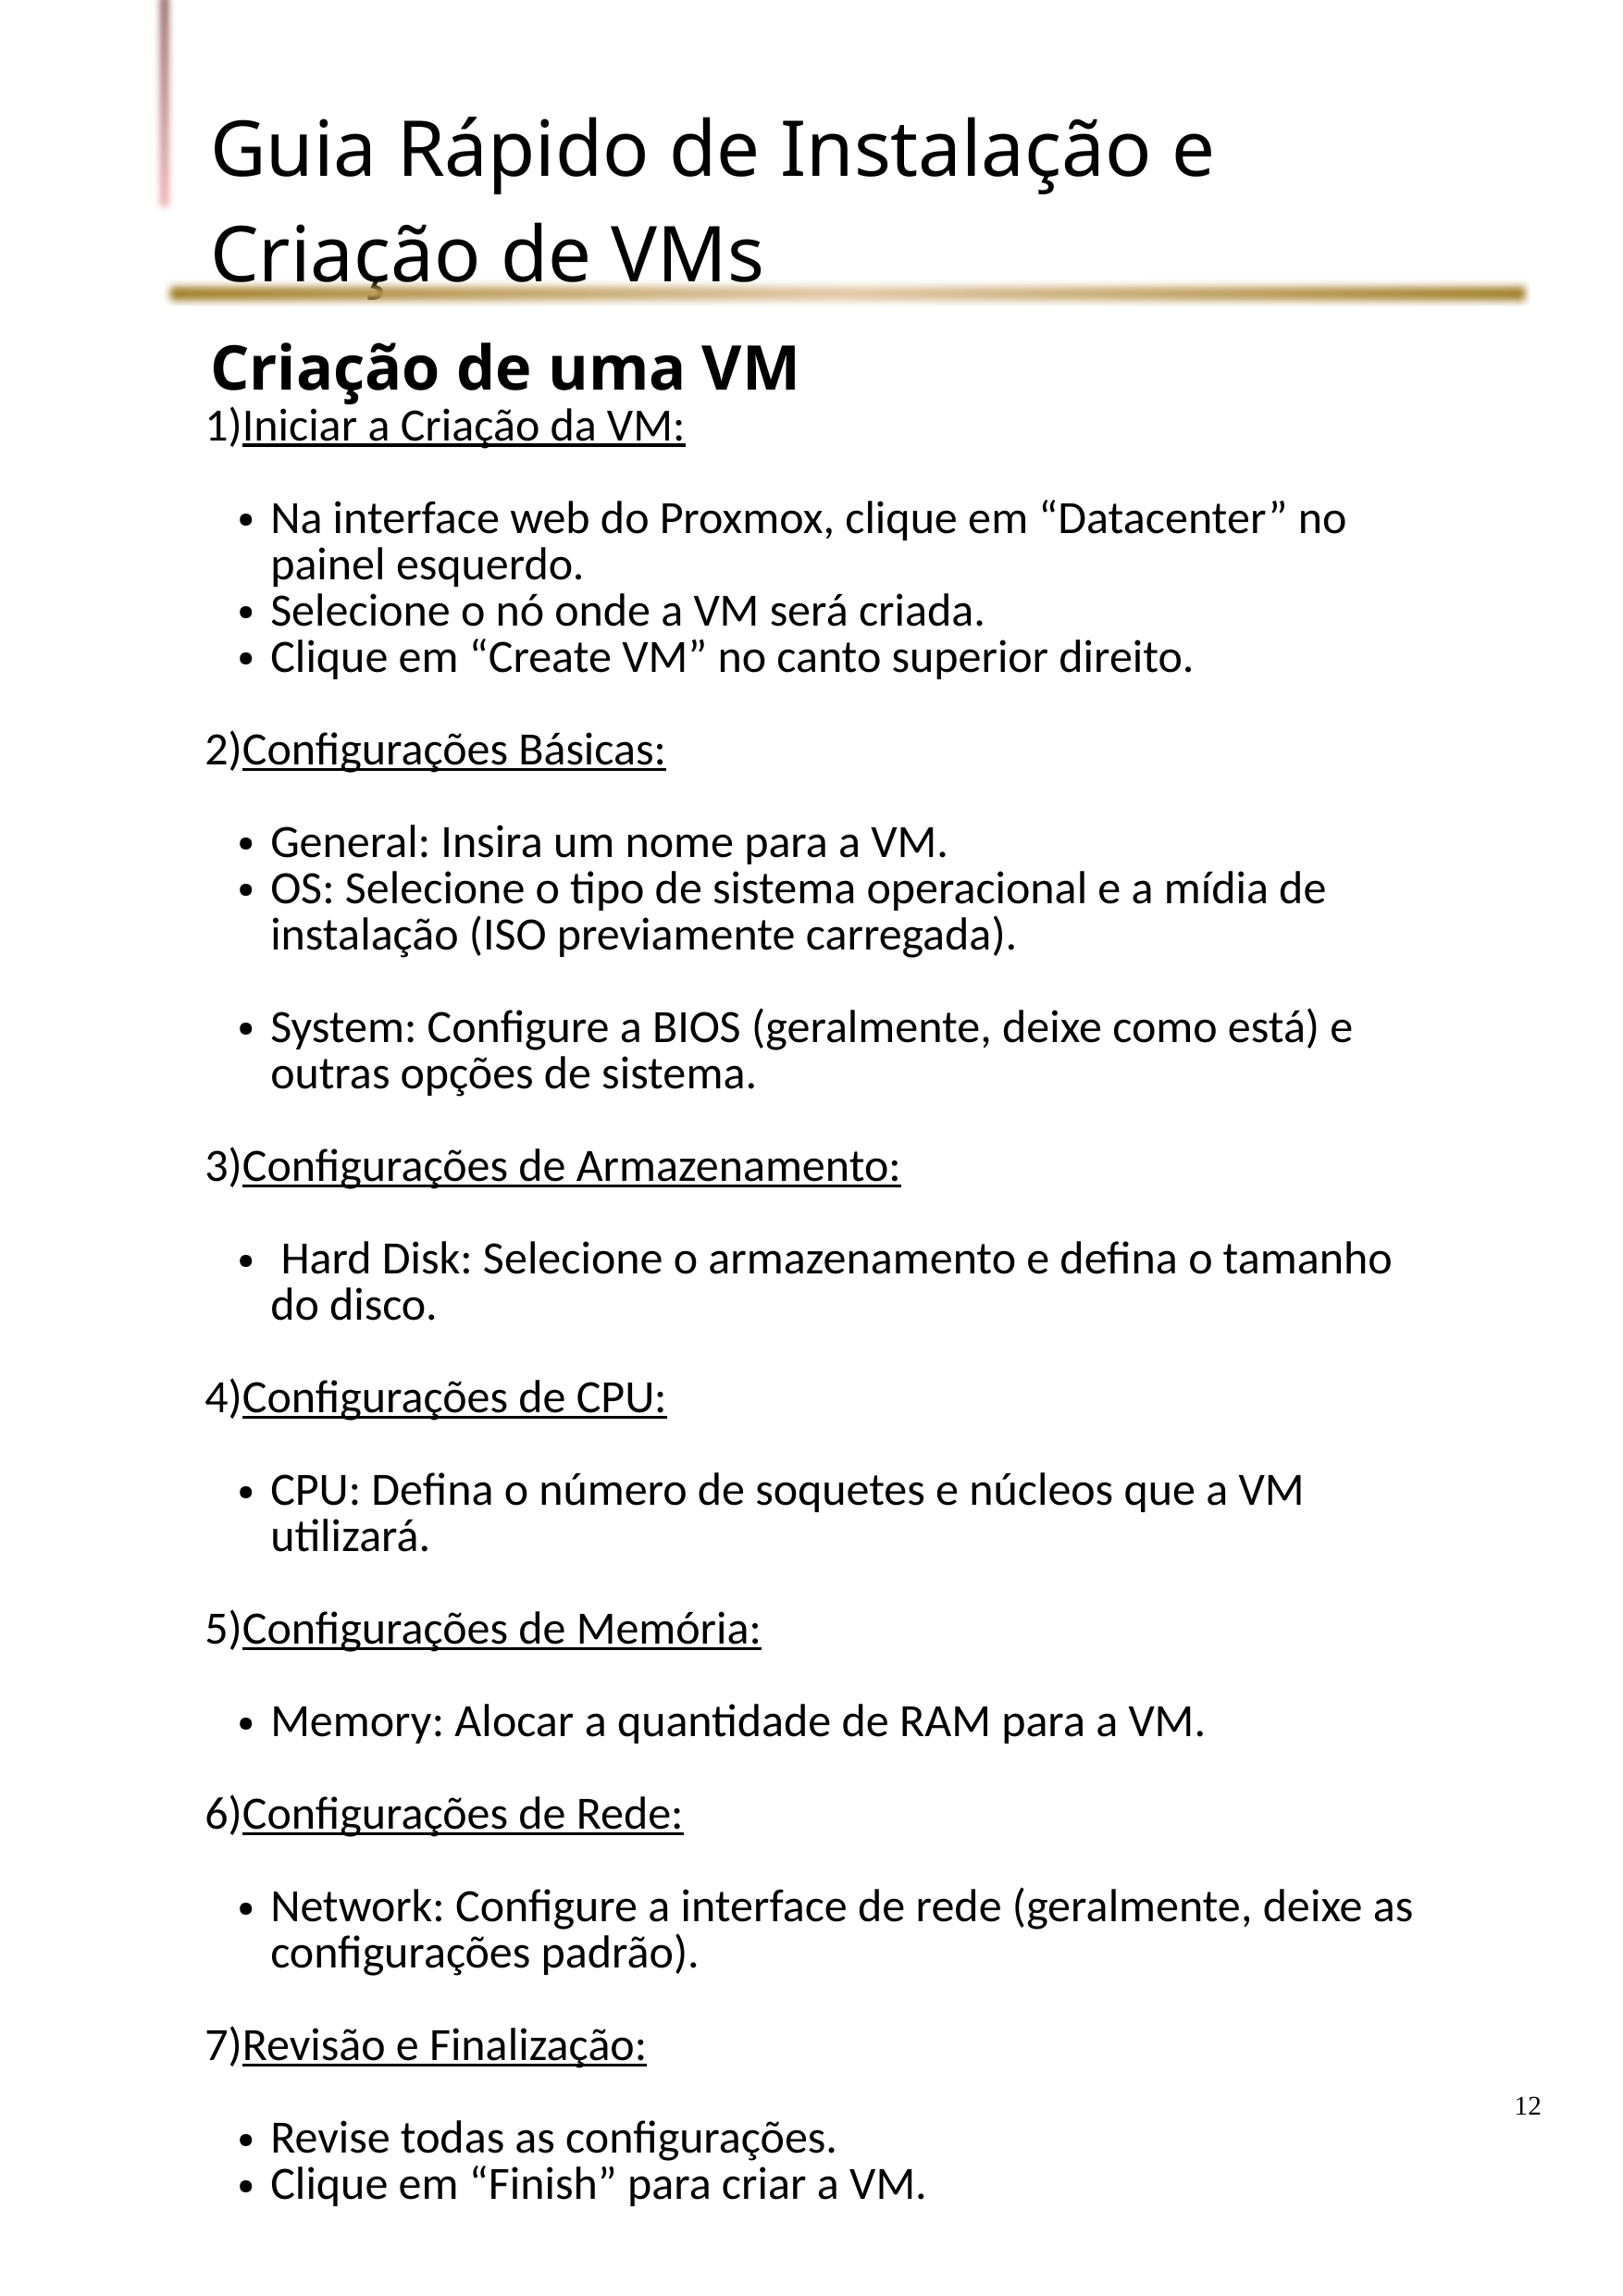

Guia Rápido de Instalação e Criação de VMs
Criação de uma VM
Iniciar a Criação da VM:
Na interface web do Proxmox, clique em “Datacenter” no painel esquerdo.
Selecione o nó onde a VM será criada.
Clique em “Create VM” no canto superior direito.
Configurações Básicas:
General: Insira um nome para a VM.
OS: Selecione o tipo de sistema operacional e a mídia de instalação (ISO previamente carregada).
System: Configure a BIOS (geralmente, deixe como está) e outras opções de sistema.
Configurações de Armazenamento:
 Hard Disk: Selecione o armazenamento e defina o tamanho do disco.
Configurações de CPU:
CPU: Defina o número de soquetes e núcleos que a VM utilizará.
Configurações de Memória:
Memory: Alocar a quantidade de RAM para a VM.
Configurações de Rede:
Network: Configure a interface de rede (geralmente, deixe as configurações padrão).
Revisão e Finalização:
Revise todas as configurações.
Clique em “Finish” para criar a VM.
12